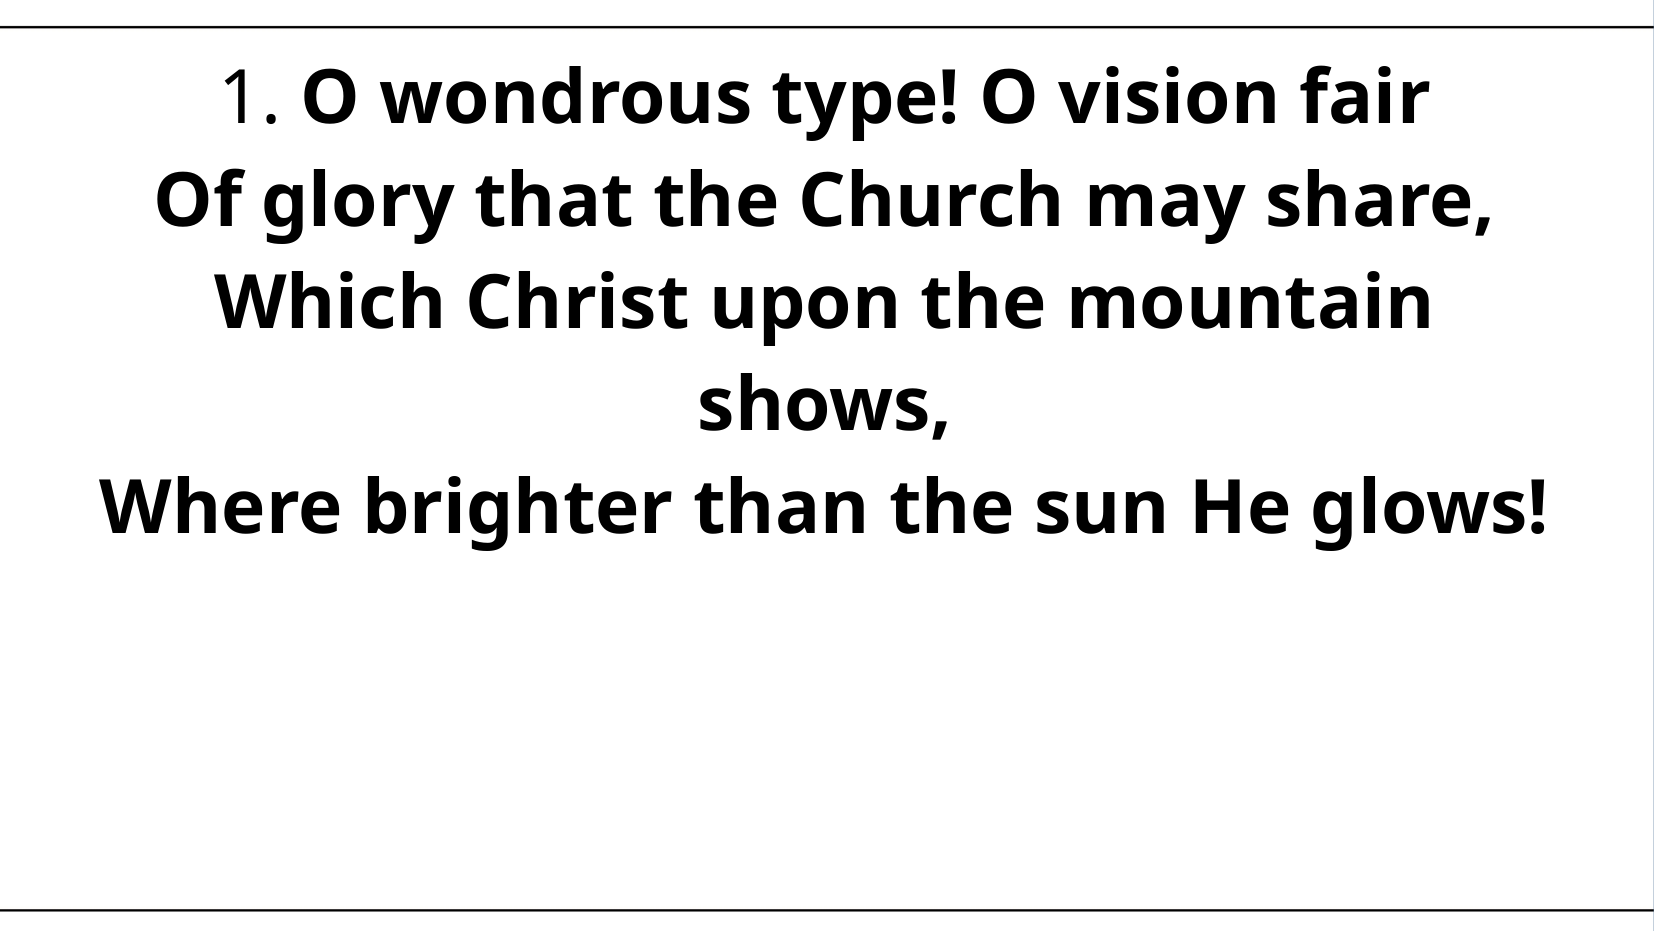

1. O wondrous type! O vision fair
Of glory that the Church may share,
Which Christ upon the mountain shows,
Where brighter than the sun He glows!